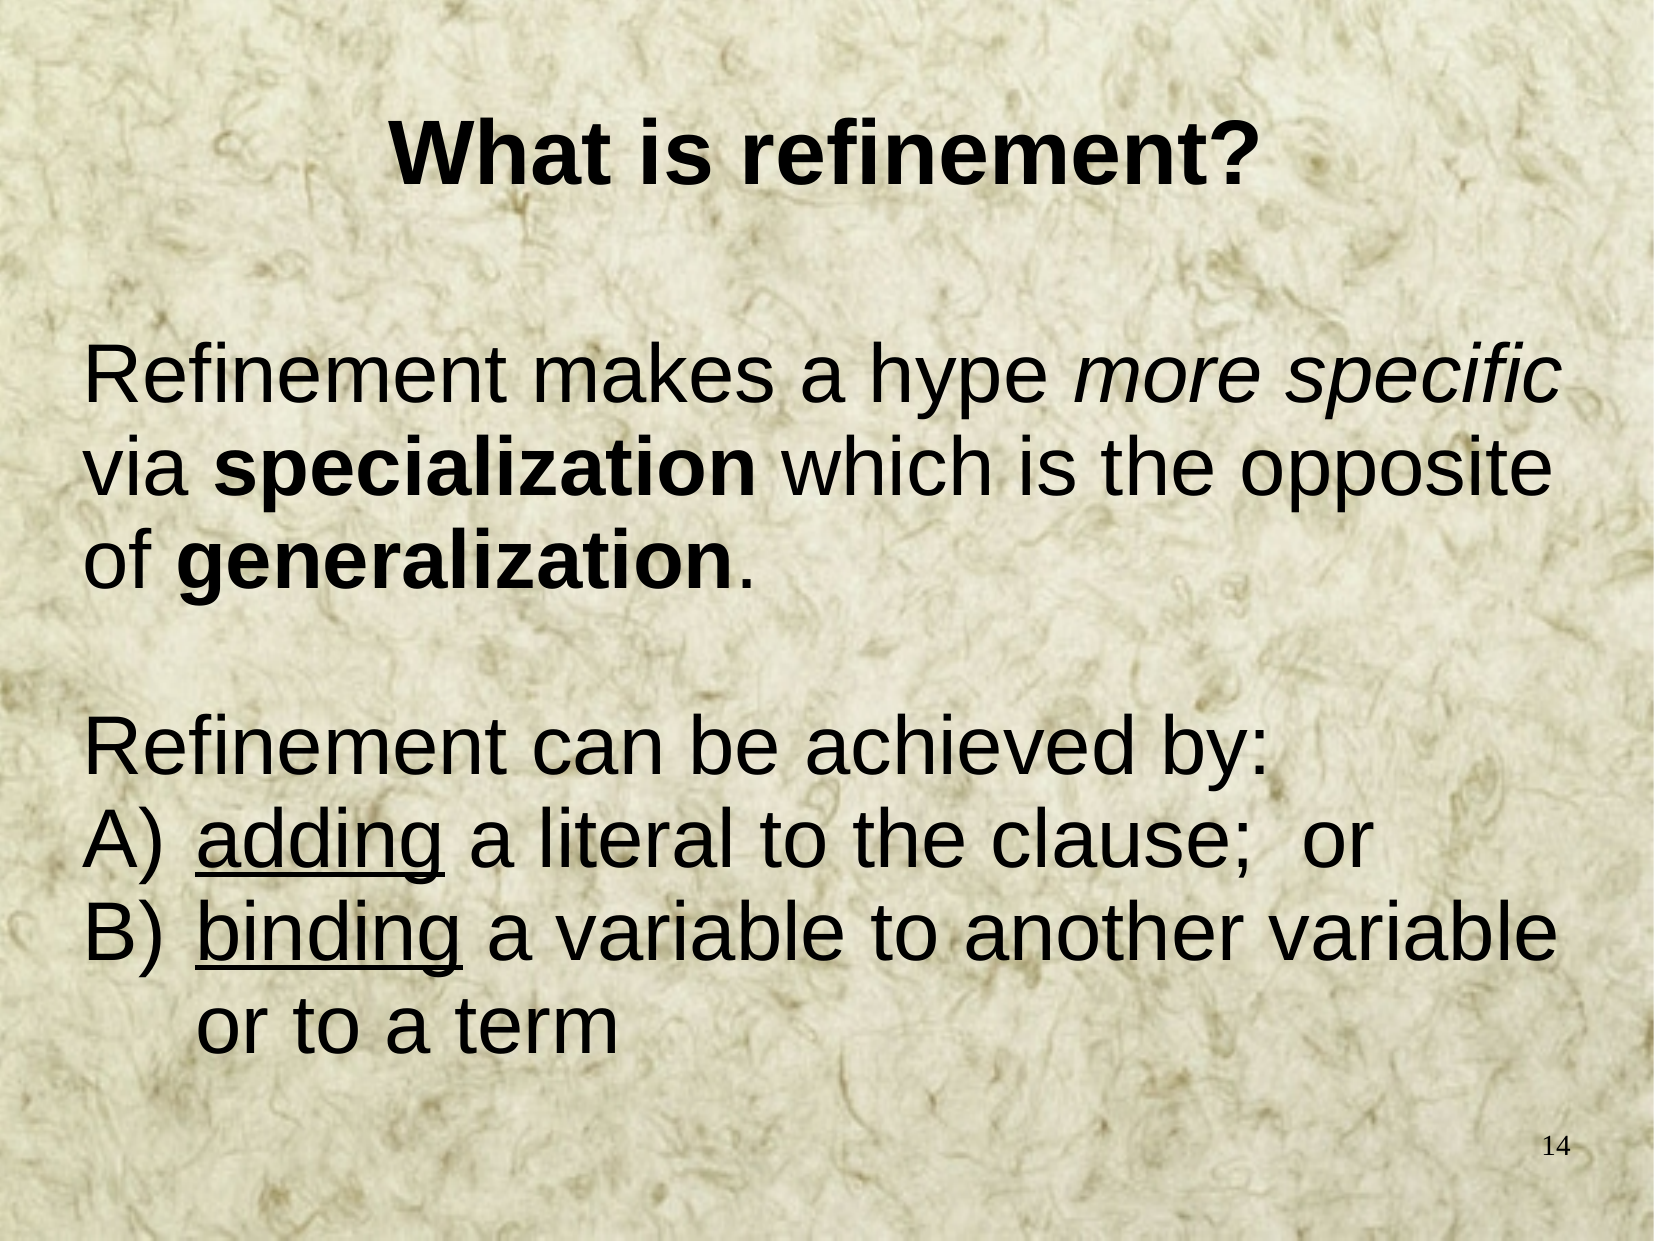

# What is refinement?
Refinement makes a hype more specific via specialization which is the opposite of generalization.
Refinement can be achieved by:
adding a literal to the clause; or
binding a variable to another variable or to a term
14